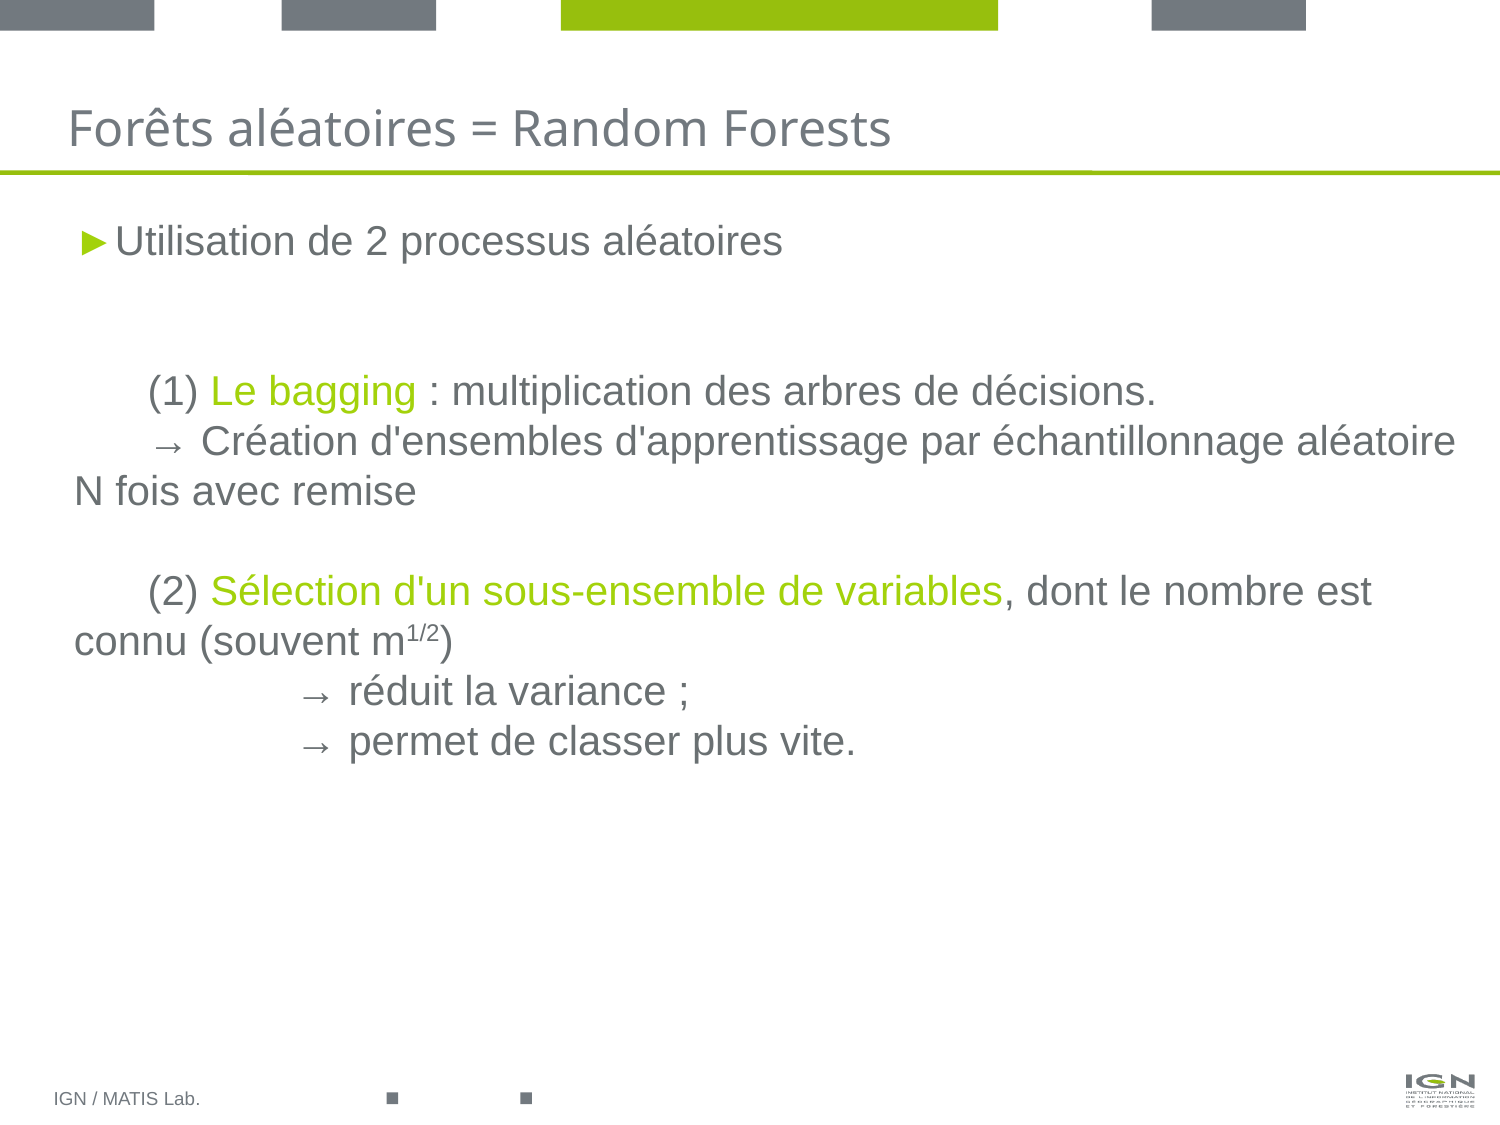

Forêts aléatoires = Random Forests
►Utilisation de 2 processus aléatoires
	(1) Le bagging : multiplication des arbres de décisions.
	→ Création d'ensembles d'apprentissage par échantillonnage aléatoire N fois avec remise
	(2) Sélection d'un sous-ensemble de variables, dont le nombre est connu (souvent m1/2)
			→ réduit la variance ;
			→ permet de classer plus vite.
IGN / MATIS Lab.